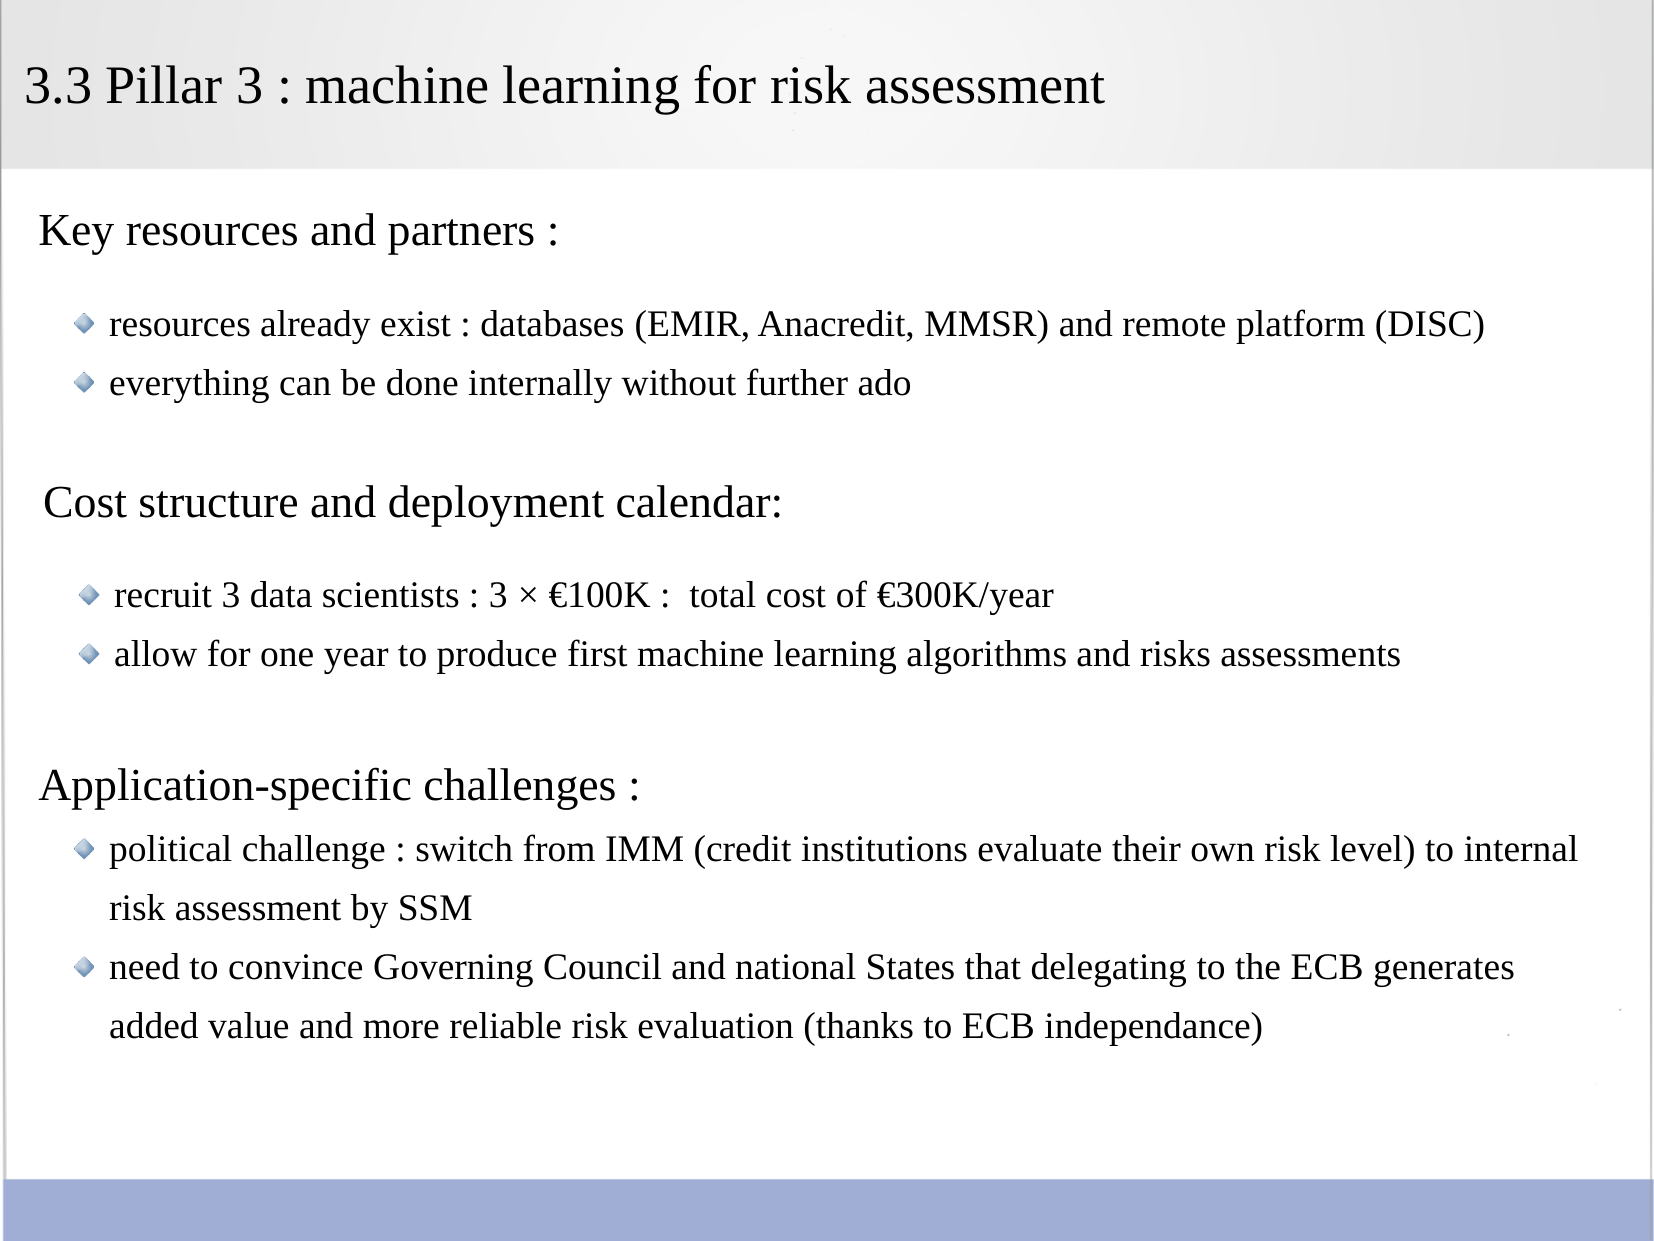

3.3 Pillar 3 : machine learning for risk assessment
Key resources and partners :
resources already exist : databases (EMIR, Anacredit, MMSR) and remote platform (DISC)
everything can be done internally without further ado
Cost structure and deployment calendar:
recruit 3 data scientists : 3 × €100K : total cost of €300K/year
allow for one year to produce first machine learning algorithms and risks assessments
Application-specific challenges :
political challenge : switch from IMM (credit institutions evaluate their own risk level) to internal risk assessment by SSM
need to convince Governing Council and national States that delegating to the ECB generates added value and more reliable risk evaluation (thanks to ECB independance)